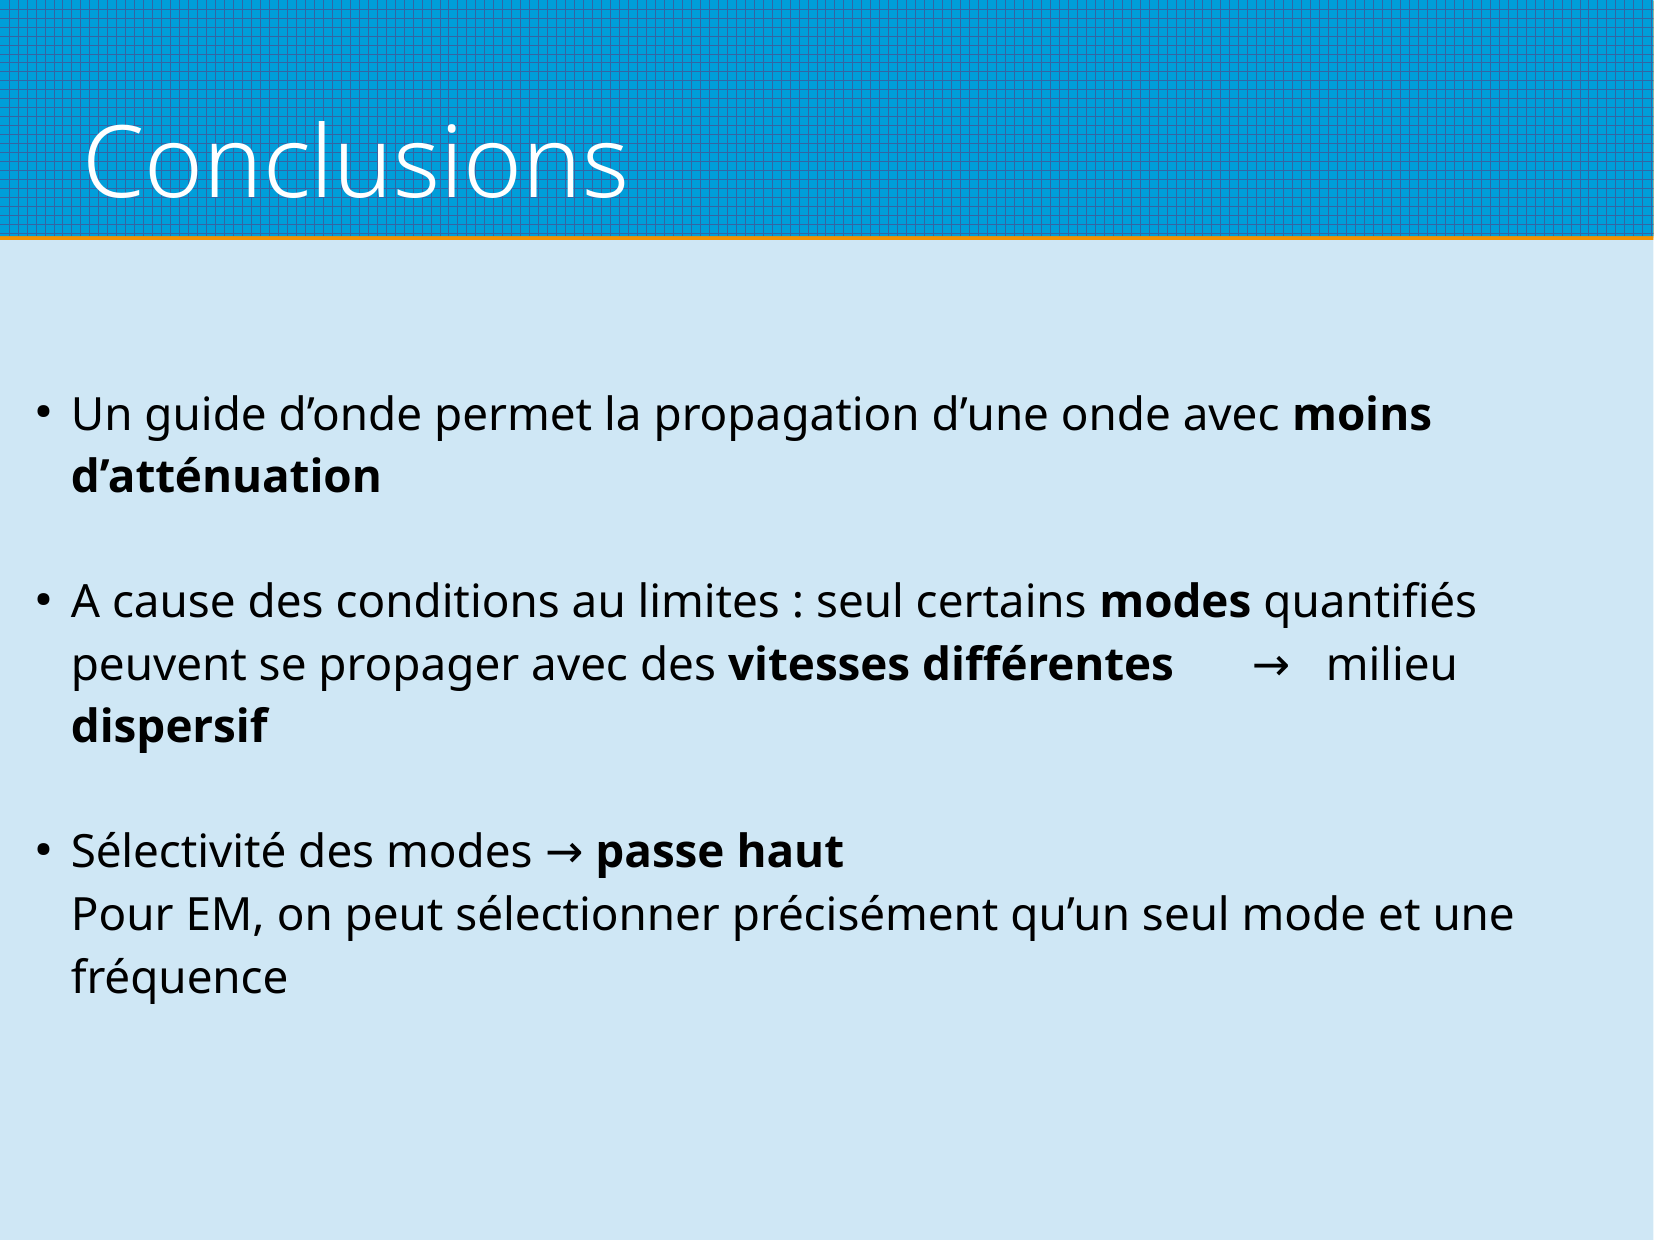

# Conclusions
Un guide d’onde permet la propagation d’une onde avec moins d’atténuation
A cause des conditions au limites : seul certains modes quantifiés peuvent se propager avec des vitesses différentes 	→ 	milieu dispersif
Sélectivité des modes → passe haut
Pour EM, on peut sélectionner précisément qu’un seul mode et une fréquence